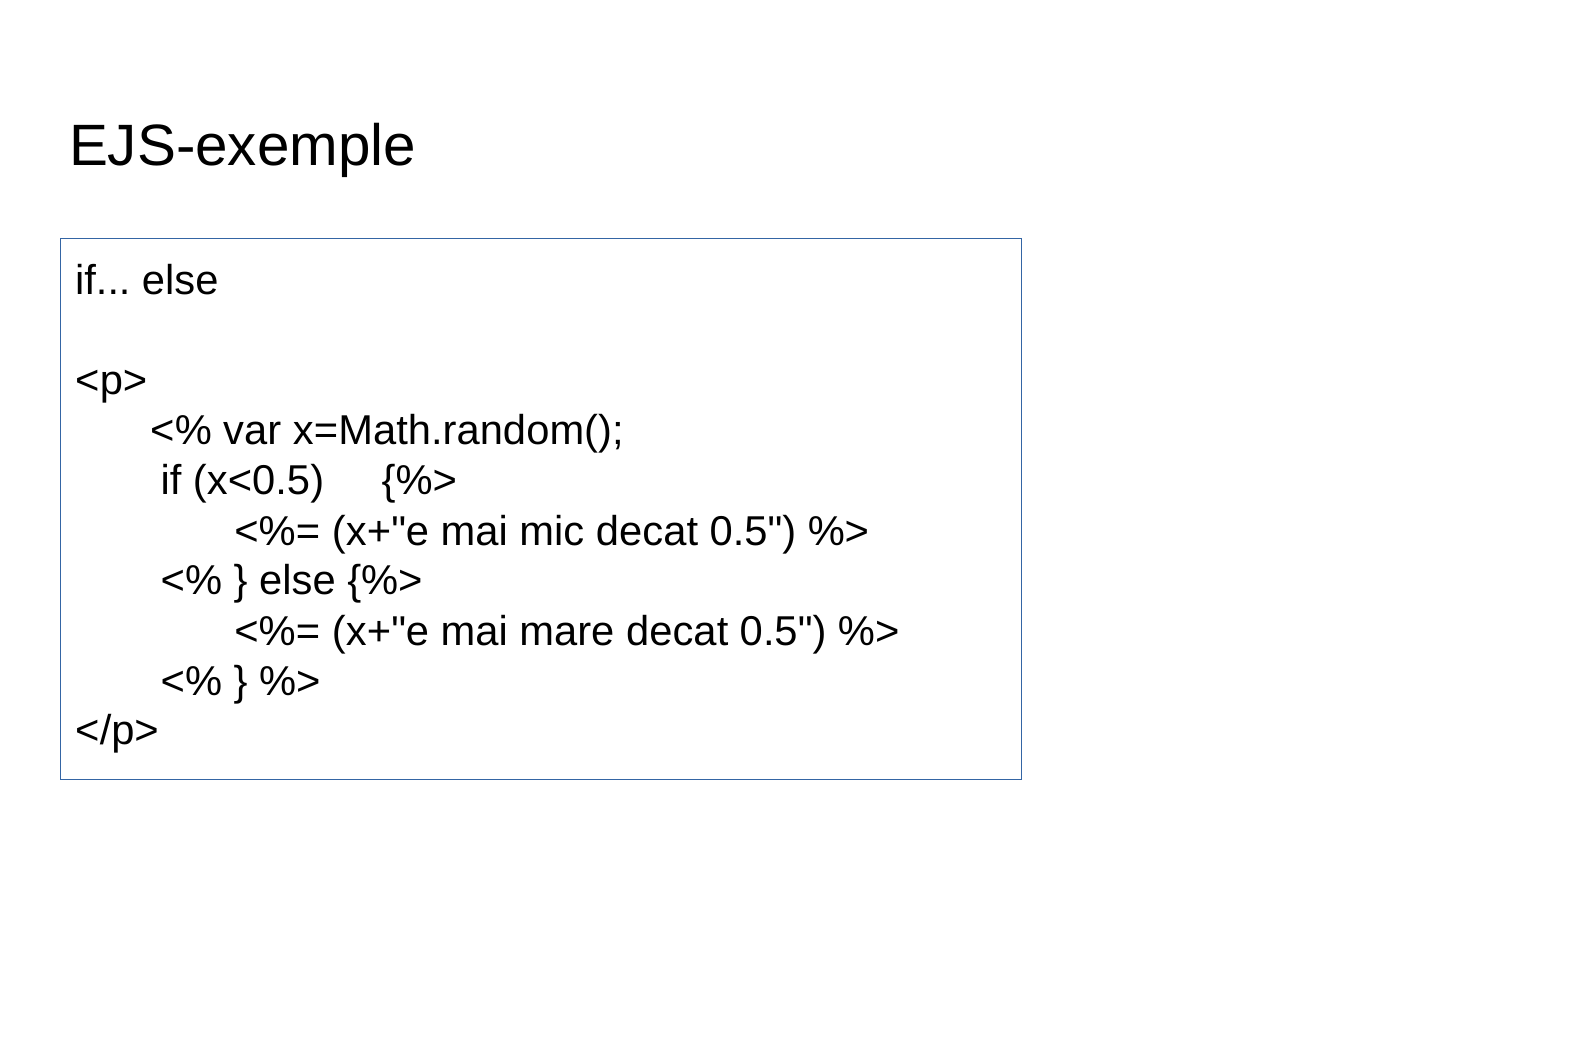

# EJS-exemple
if... else
<p>
<% var x=Math.random();
 	 if (x<0.5) {%>
 		 <%= (x+"e mai mic decat 0.5") %>
 	 <% } else {%>
 		 <%= (x+"e mai mare decat 0.5") %>
 	 <% } %>
</p>